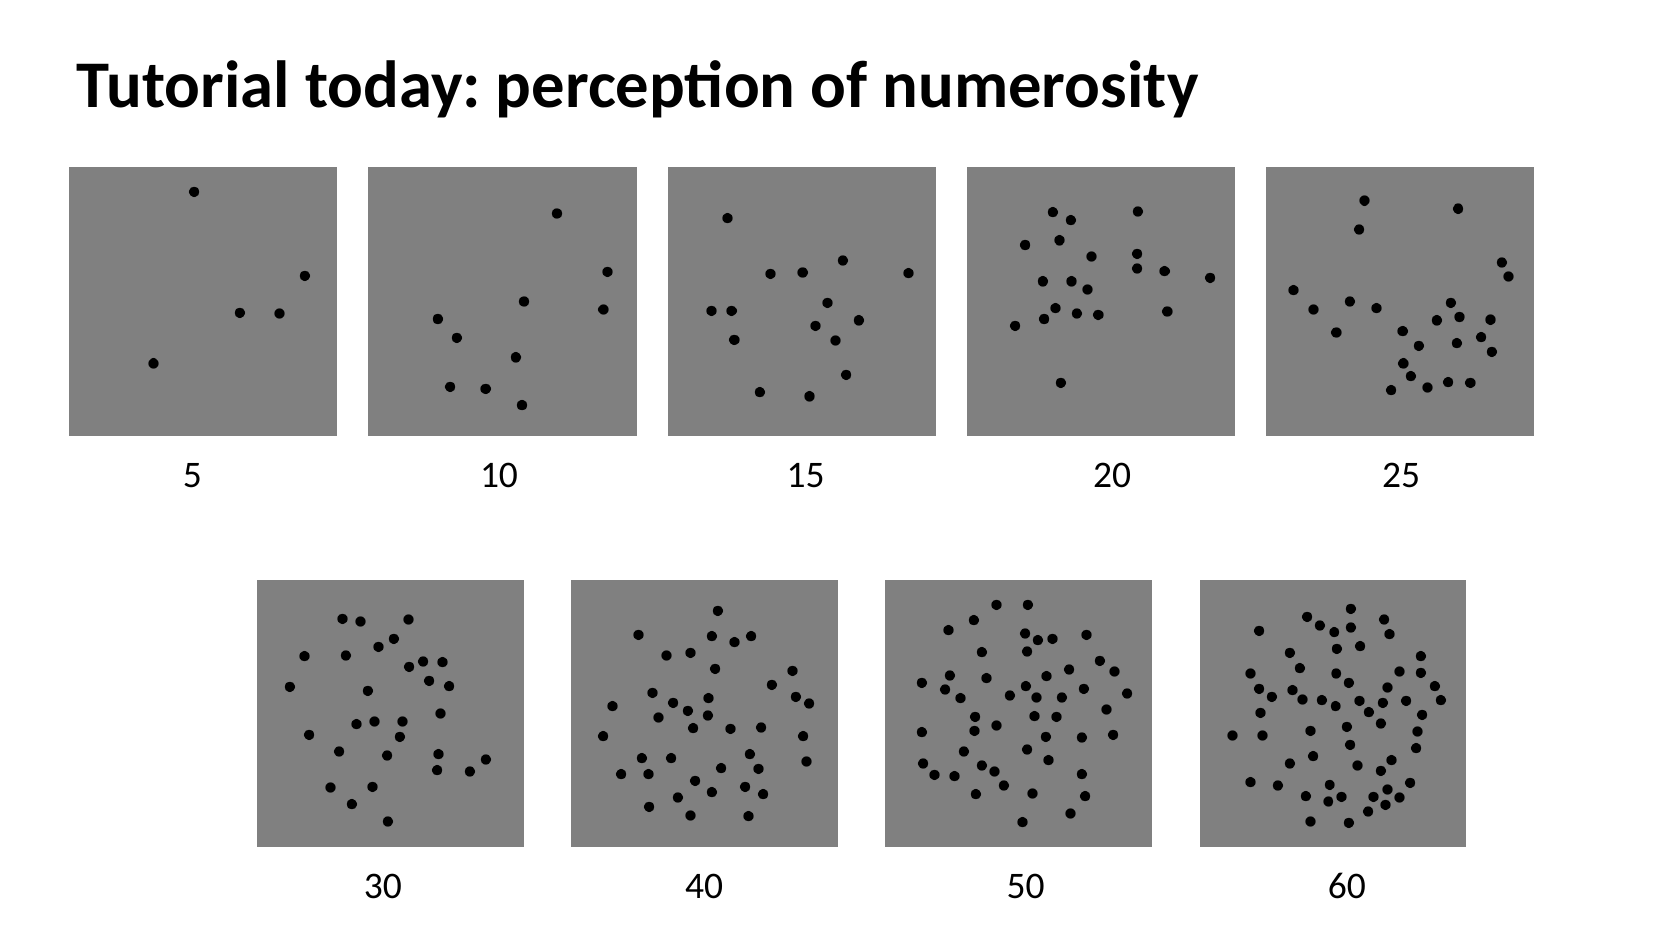

# Tutorial today: perception of numerosity
5
10
15
20
25
30
40
50
60